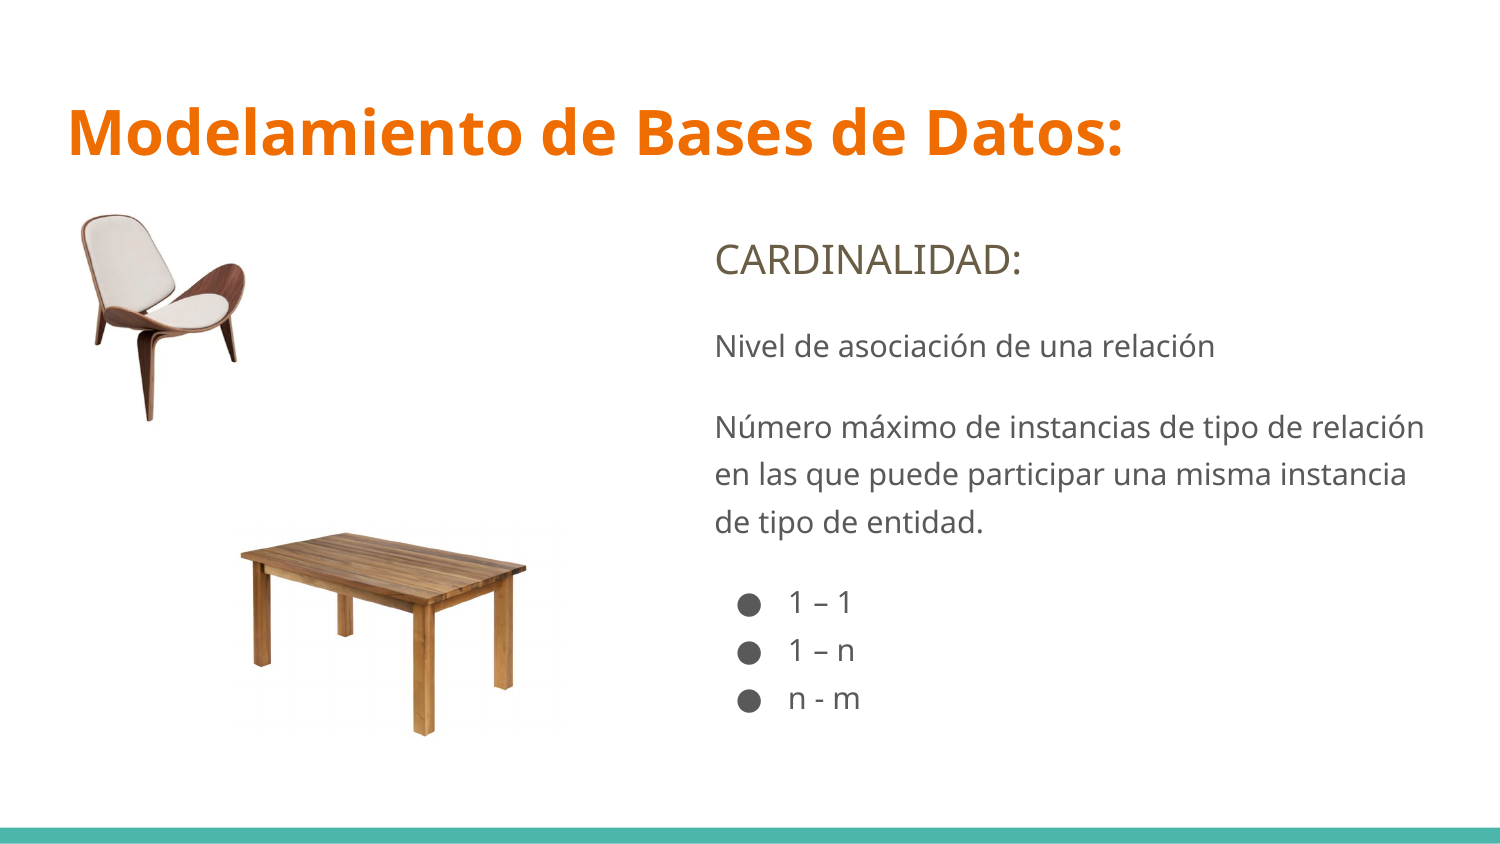

# Modelamiento de Bases de Datos:
CARDINALIDAD:
Nivel de asociación de una relación
Número máximo de instancias de tipo de relación en las que puede participar una misma instancia de tipo de entidad.
1 – 1
1 – n
n - m